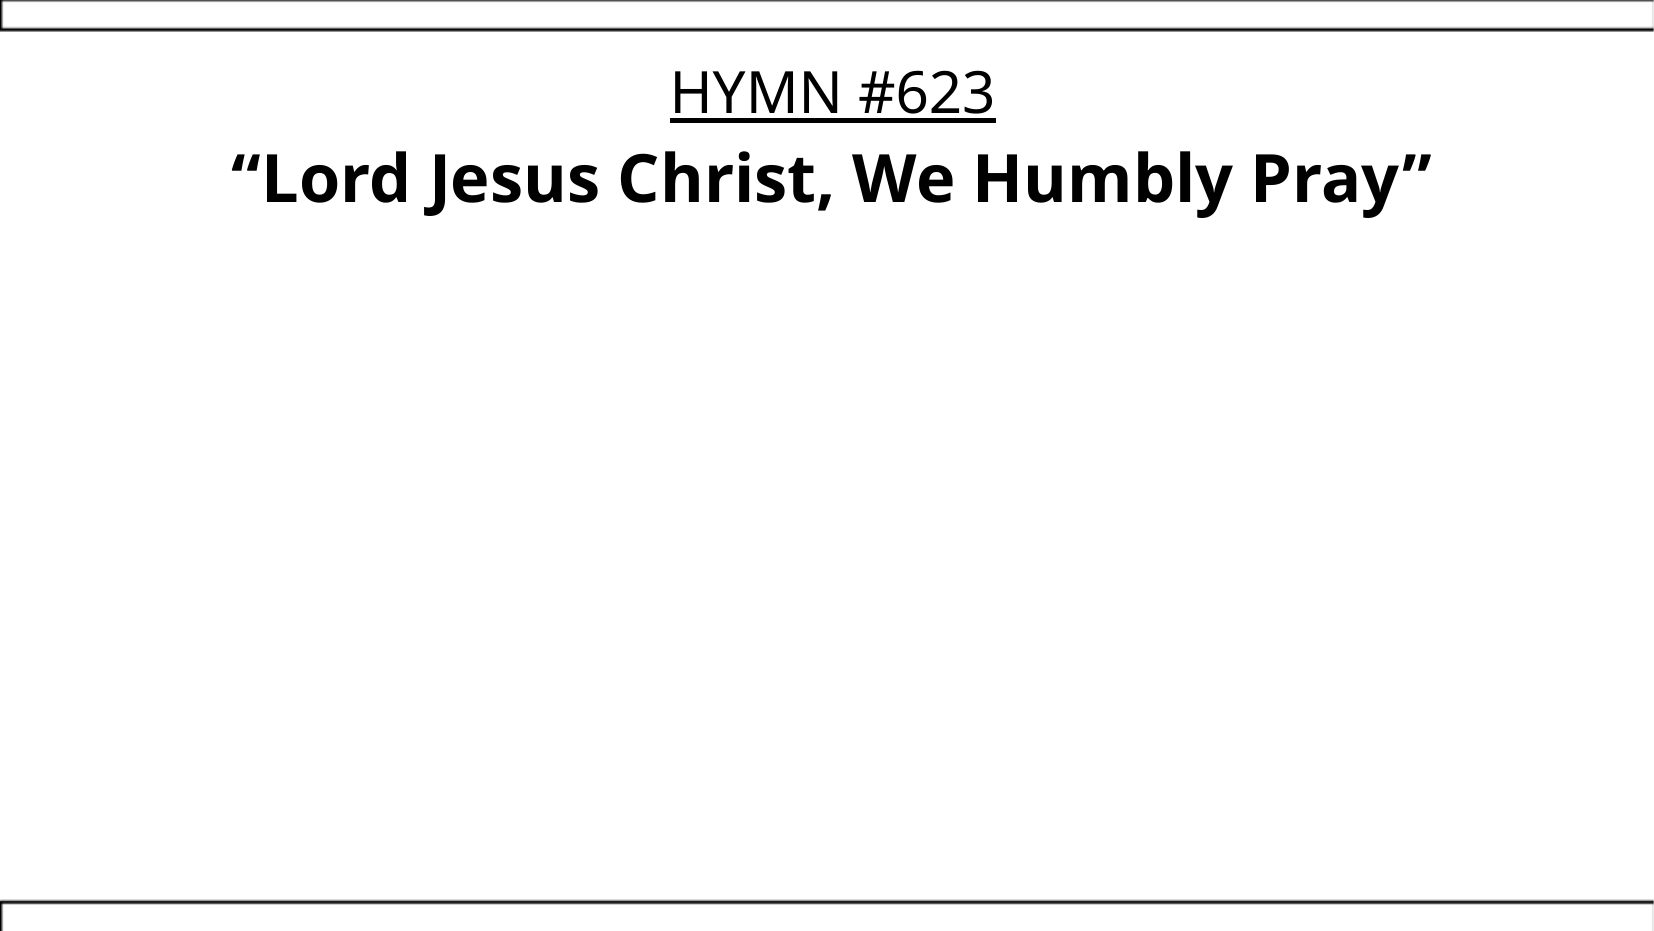

HYMN #623
“Lord Jesus Christ, We Humbly Pray”